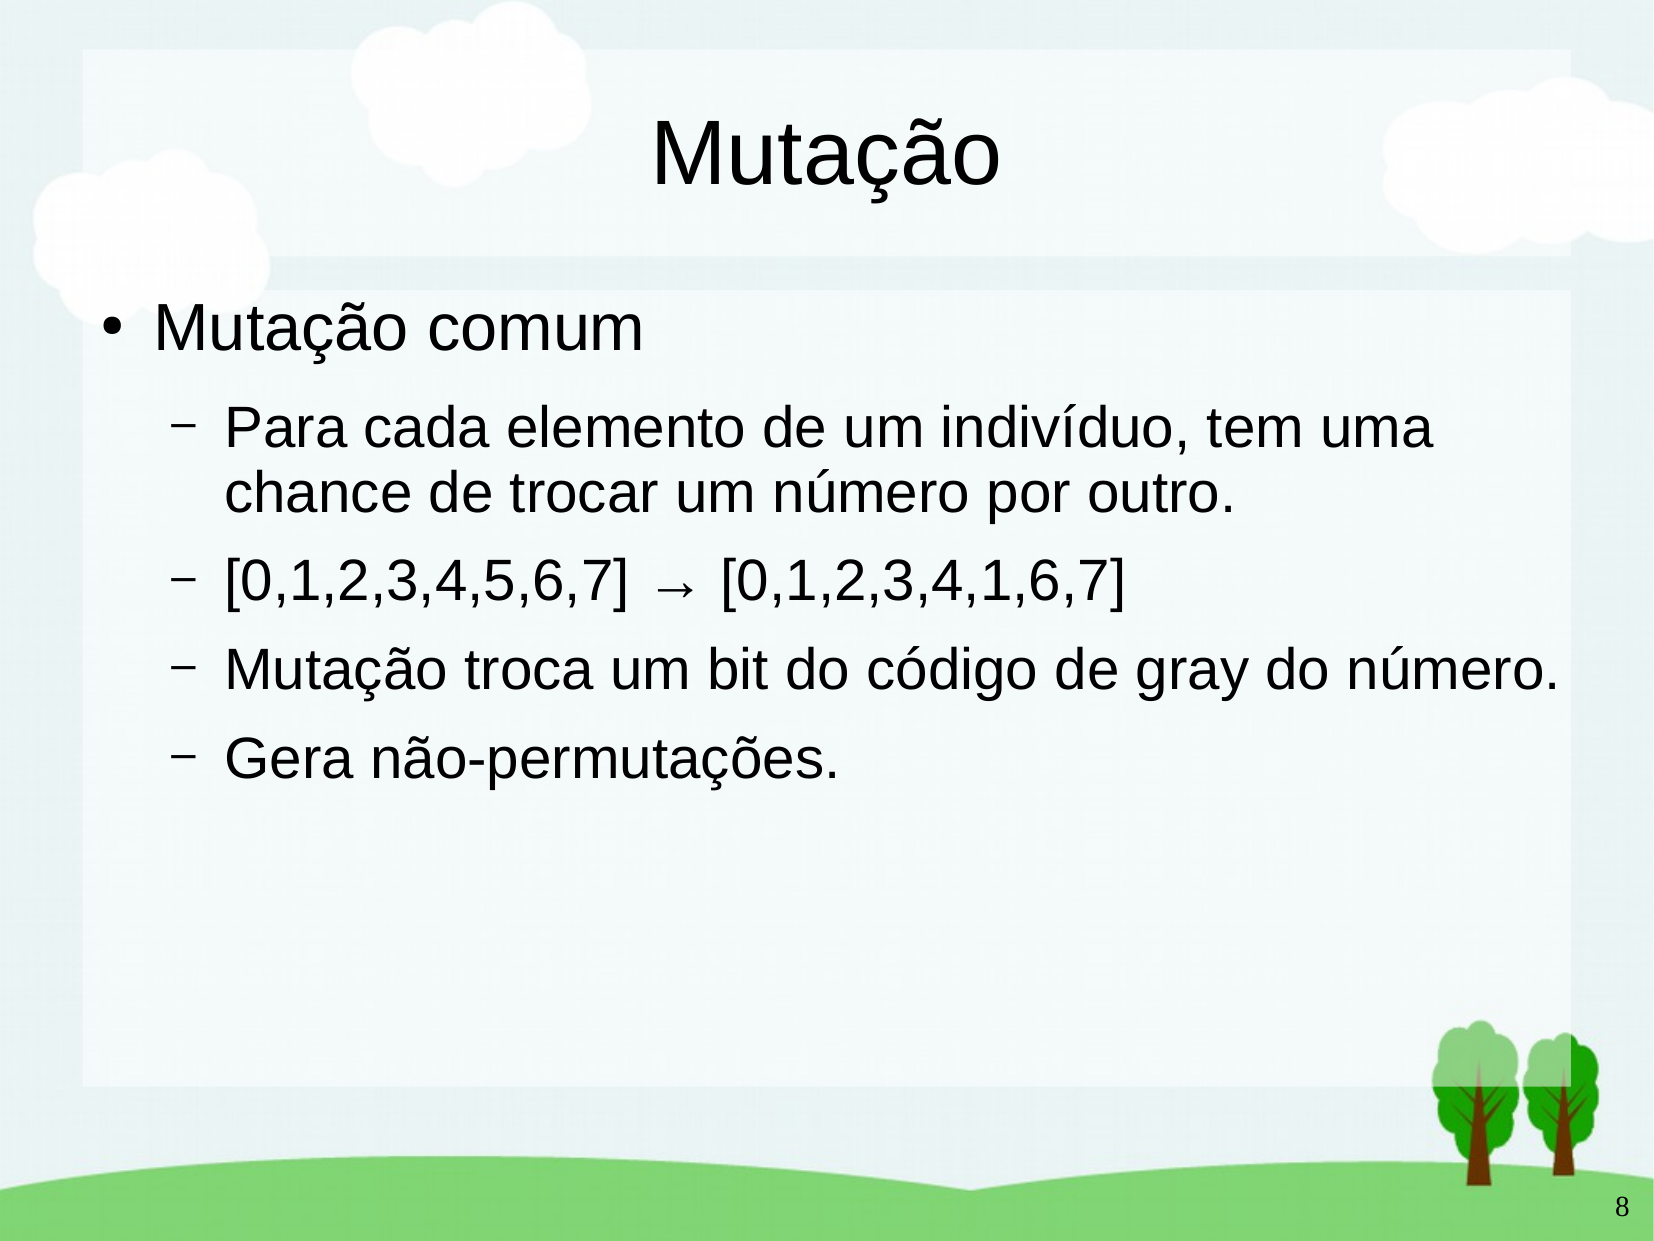

# Mutação
Mutação comum
Para cada elemento de um indivíduo, tem uma chance de trocar um número por outro.
[0,1,2,3,4,5,6,7] → [0,1,2,3,4,1,6,7]
Mutação troca um bit do código de gray do número.
Gera não-permutações.
8